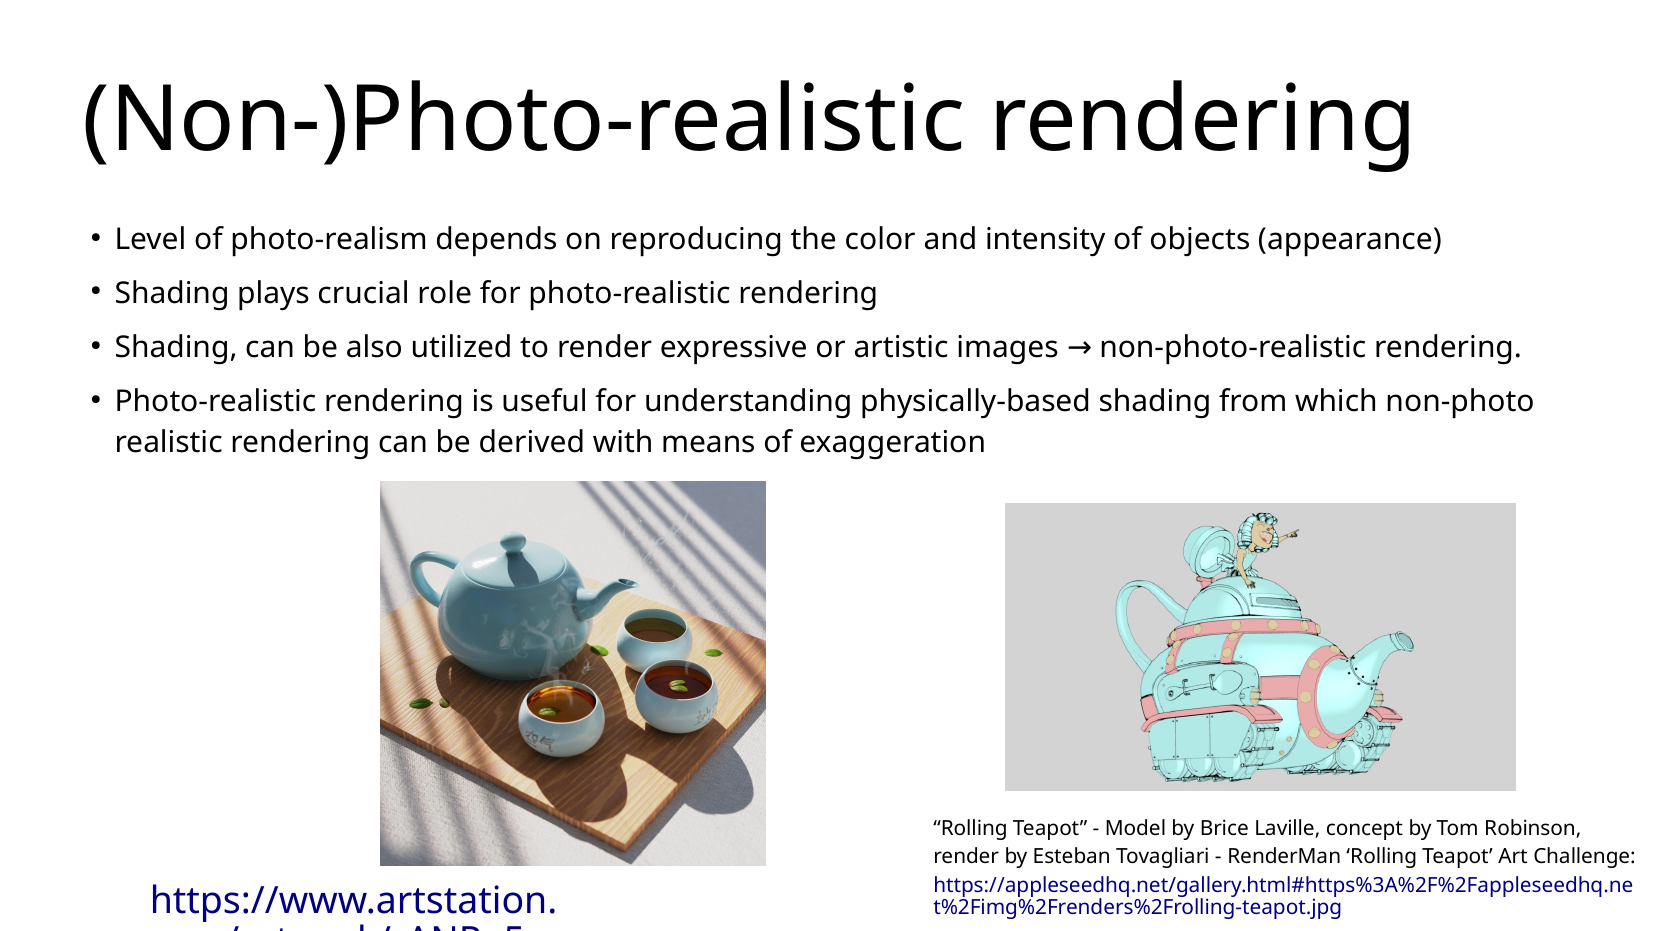

# (Non-)Photo-realistic rendering
Level of photo-realism depends on reproducing the color and intensity of objects (appearance)
Shading plays crucial role for photo-realistic rendering
Shading, can be also utilized to render expressive or artistic images → non-photo-realistic rendering.
Photo-realistic rendering is useful for understanding physically-based shading from which non-photo realistic rendering can be derived with means of exaggeration
“Rolling Teapot” - Model by Brice Laville, concept by Tom Robinson, render by Esteban Tovagliari - RenderMan ‘Rolling Teapot’ Art Challenge: https://appleseedhq.net/gallery.html#https%3A%2F%2Fappleseedhq.net%2Fimg%2Frenders%2Frolling-teapot.jpg
https://www.artstation.com/artwork/rANRe5